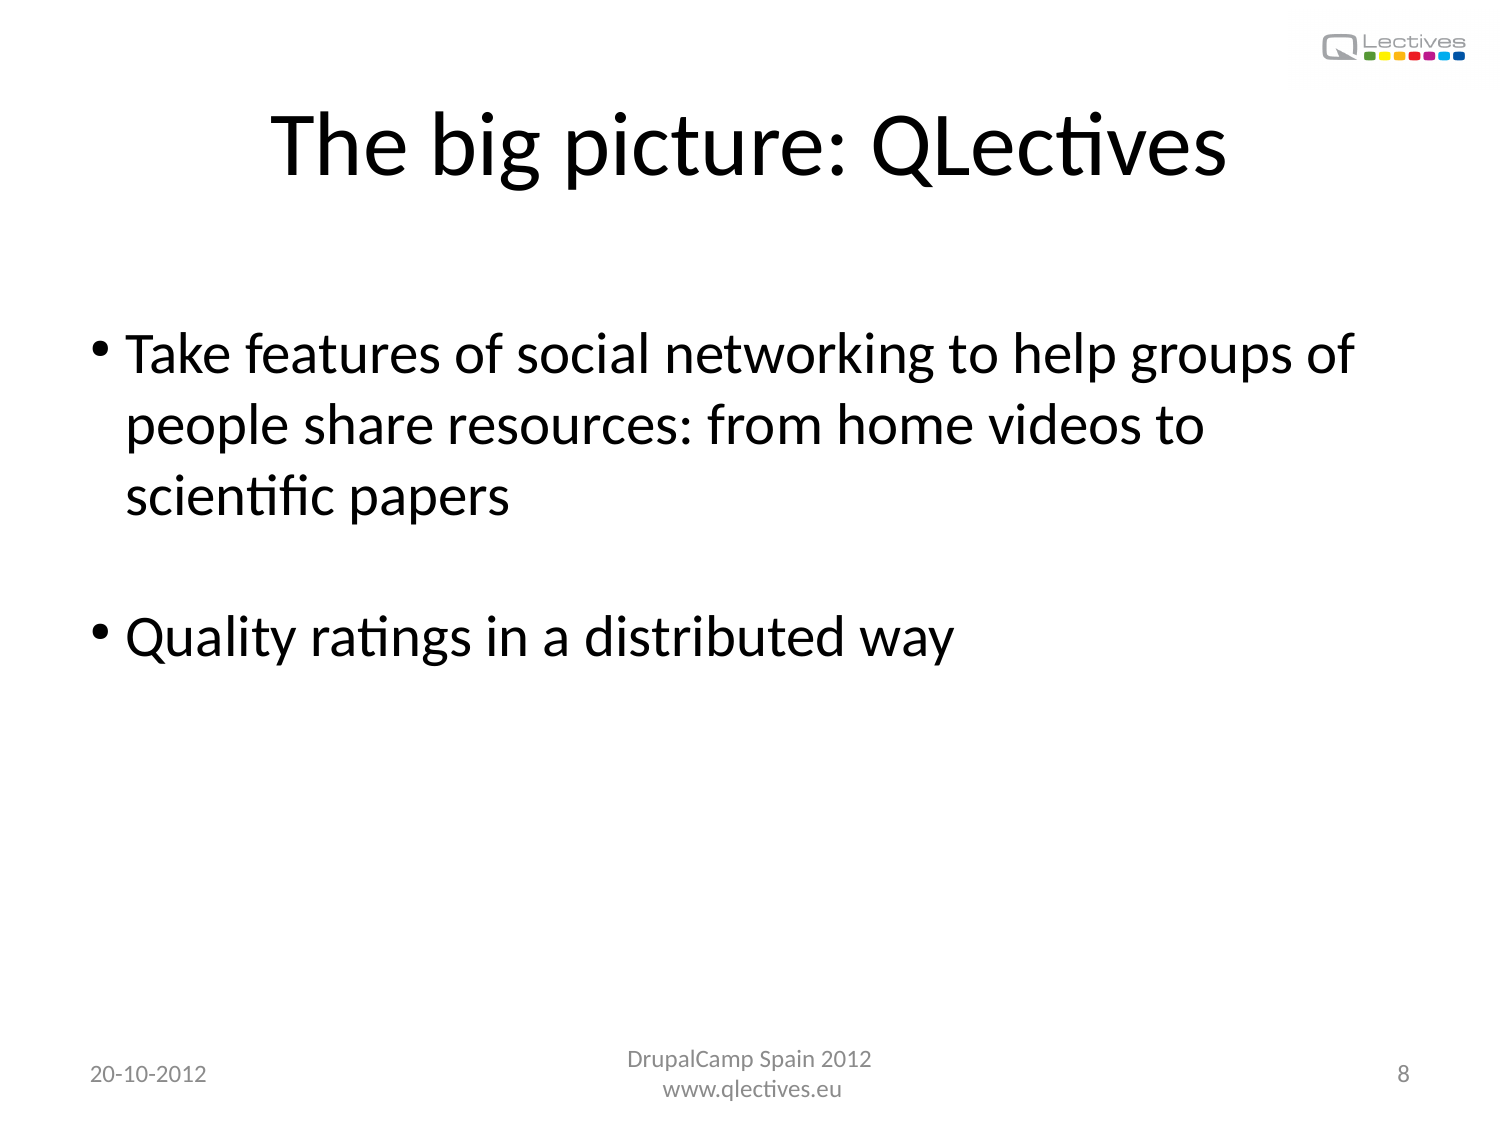

The big picture: QLectives
Take features of social networking to help groups of people share resources: from home videos to scientific papers
Quality ratings in a distributed way
20-10-2012
DrupalCamp Spain 2012
 www.qlectives.eu